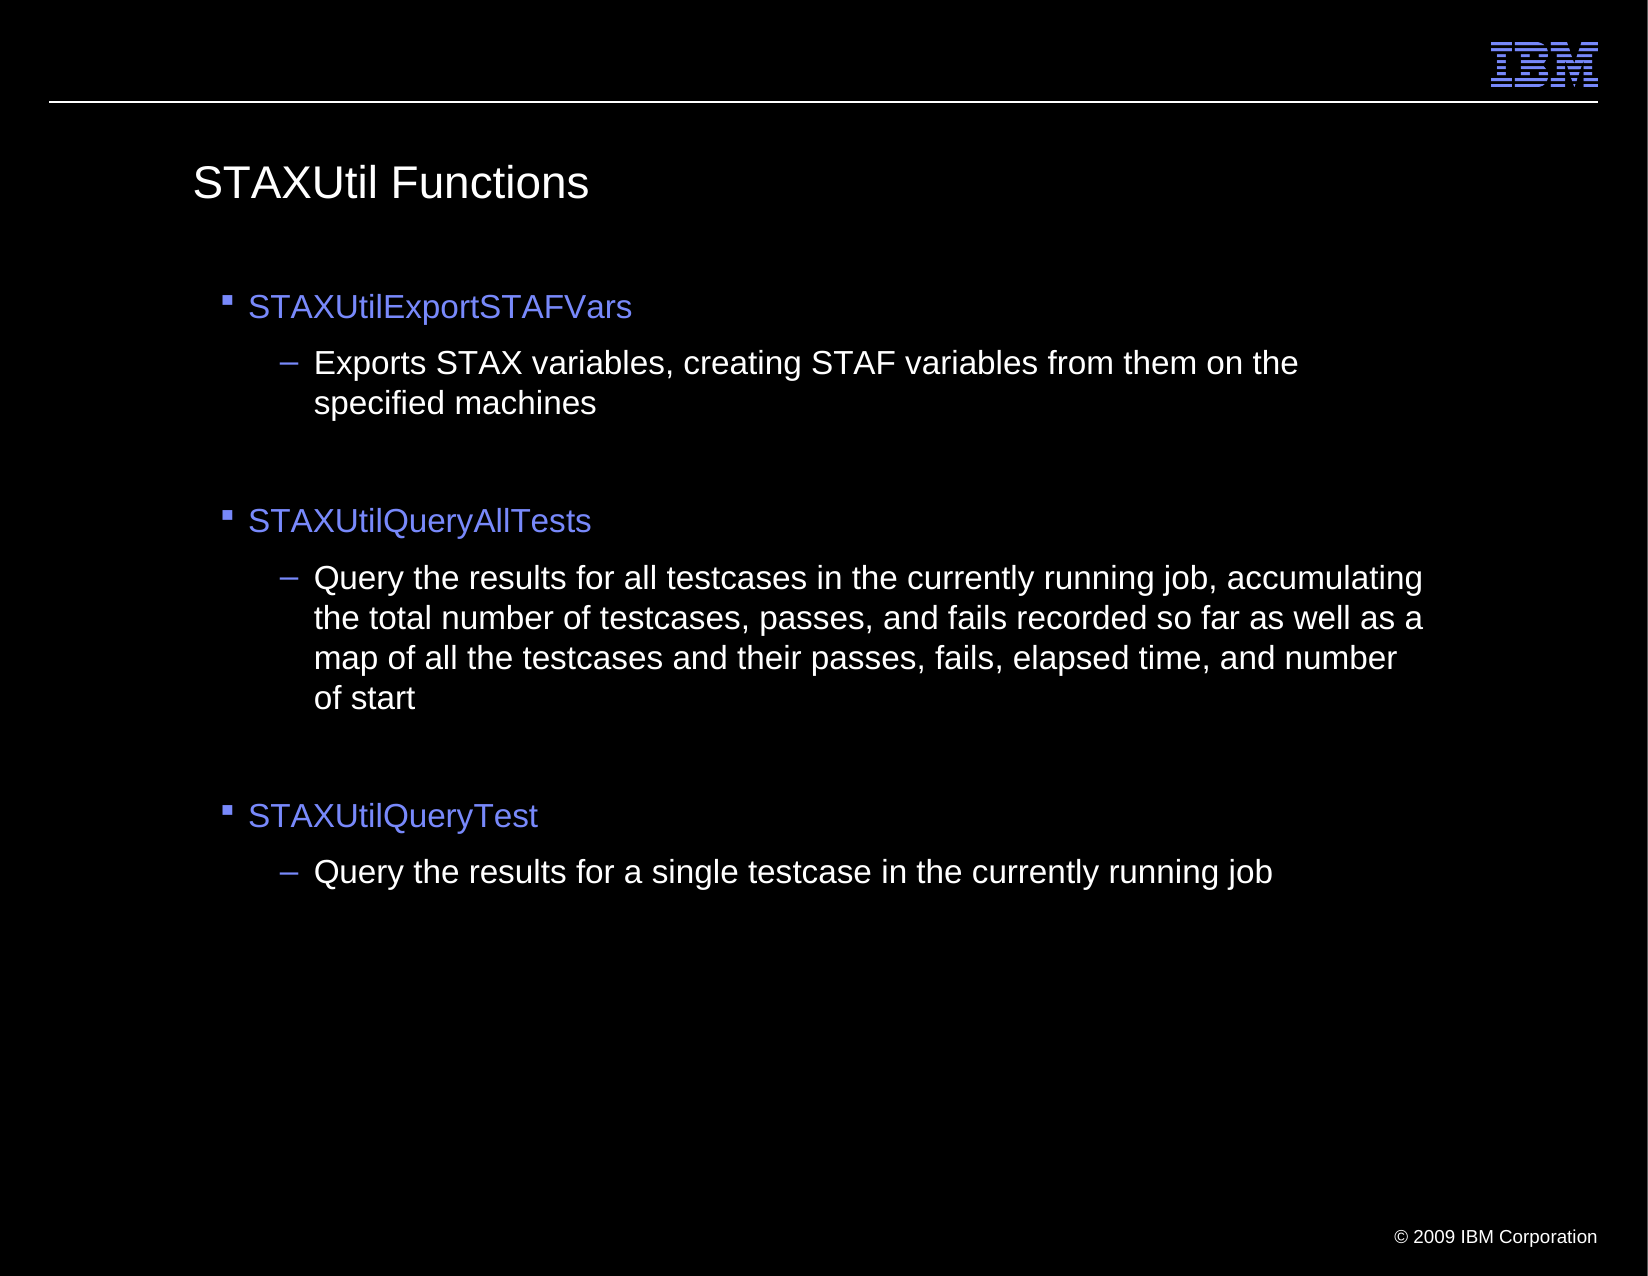

# STAXUtil Functions
STAXUtilExportSTAFVars
Exports STAX variables, creating STAF variables from them on the
specified machines
STAXUtilQueryAllTests
Query the results for all testcases in the currently running job, accumulating
the total number of testcases, passes, and fails recorded so far as well as a
map of all the testcases and their passes, fails, elapsed time, and number
of start
STAXUtilQueryTest
Query the results for a single testcase in the currently running job